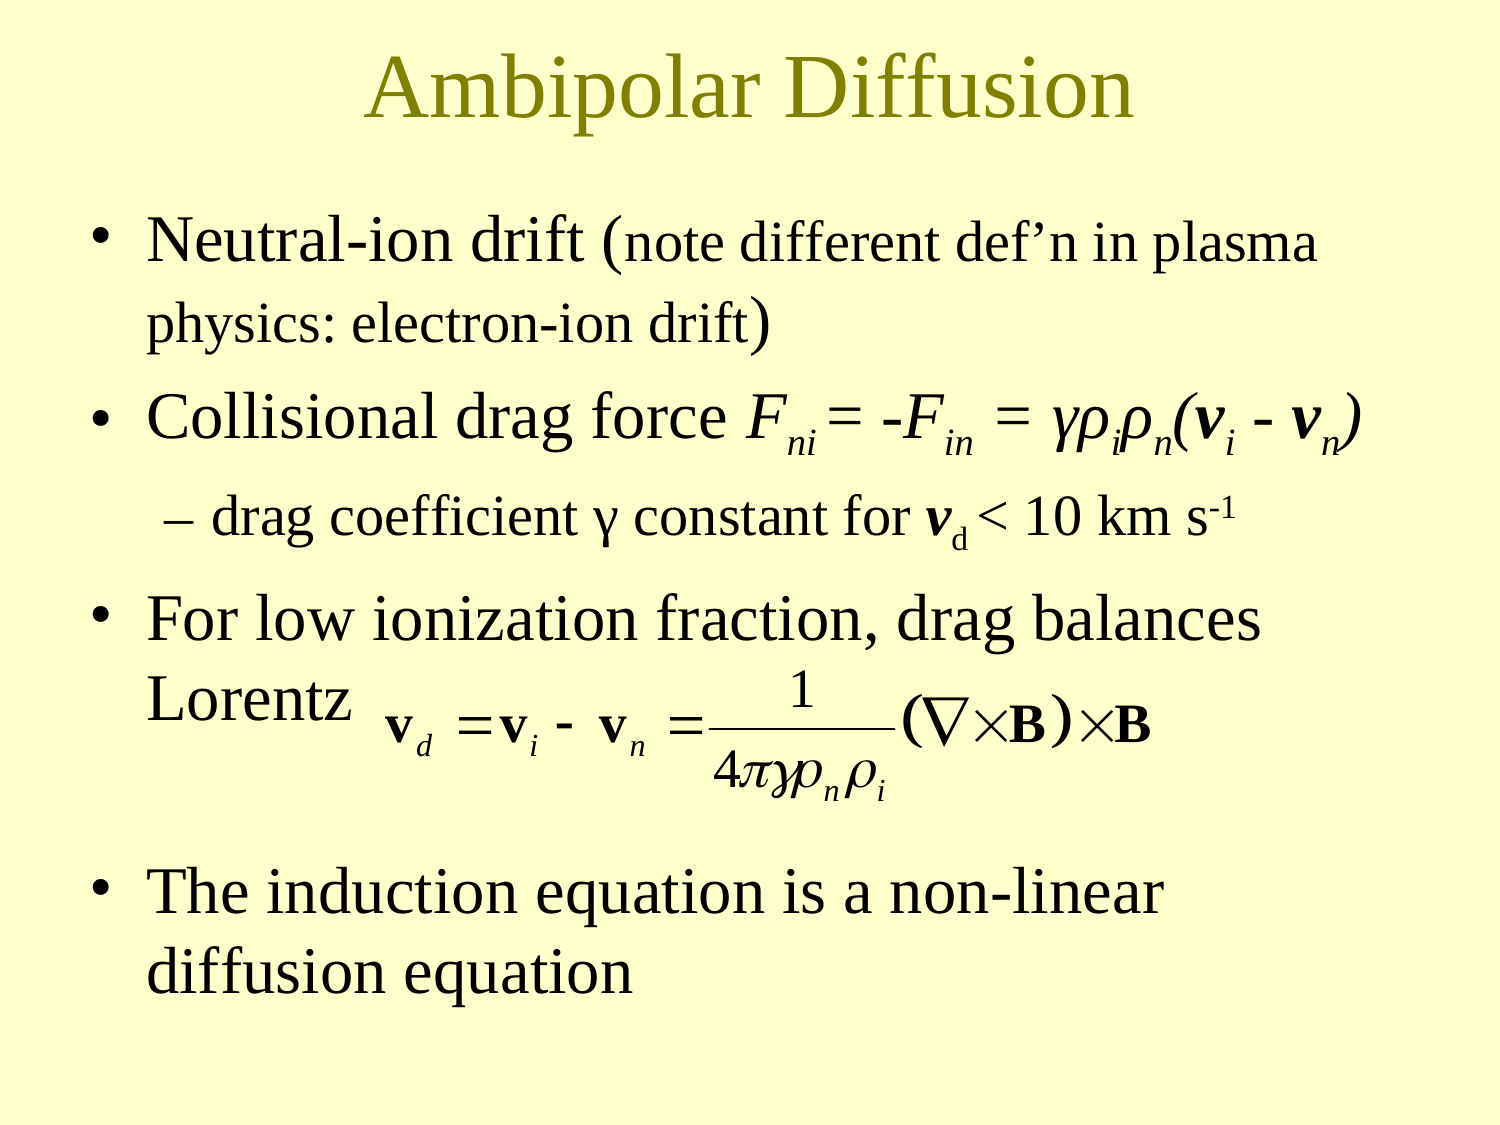

# Ambipolar Diffusion
Neutral-ion drift (note different def’n in plasma physics: electron-ion drift)
Collisional drag force Fni = -Fin = γρiρn(vi - vn)
drag coefficient γ constant for vd < 10 km s-1
For low ionization fraction, drag balances Lorentz
The induction equation is a non-linear diffusion equation